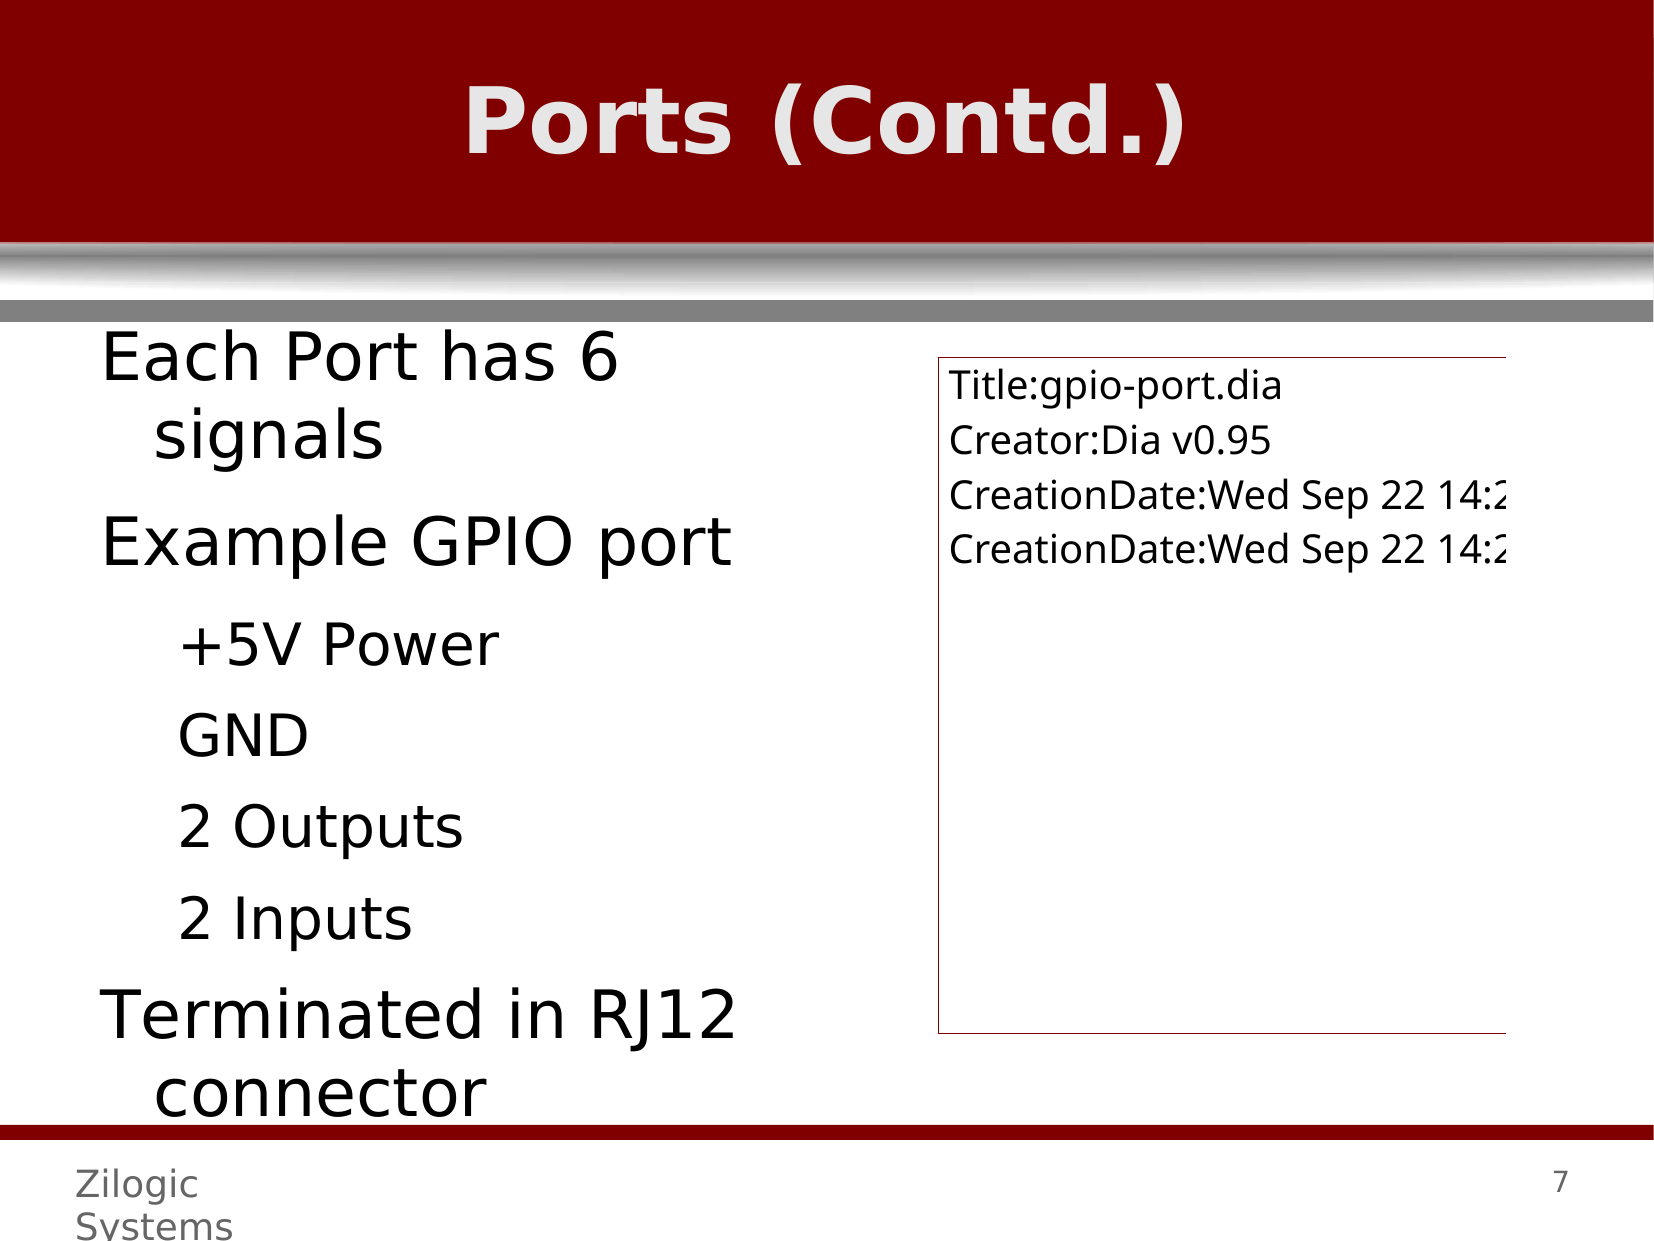

# Ports (Contd.)
Each Port has 6 signals
Example GPIO port
+5V Power
GND
2 Outputs
2 Inputs
Terminated in RJ12 connector
7